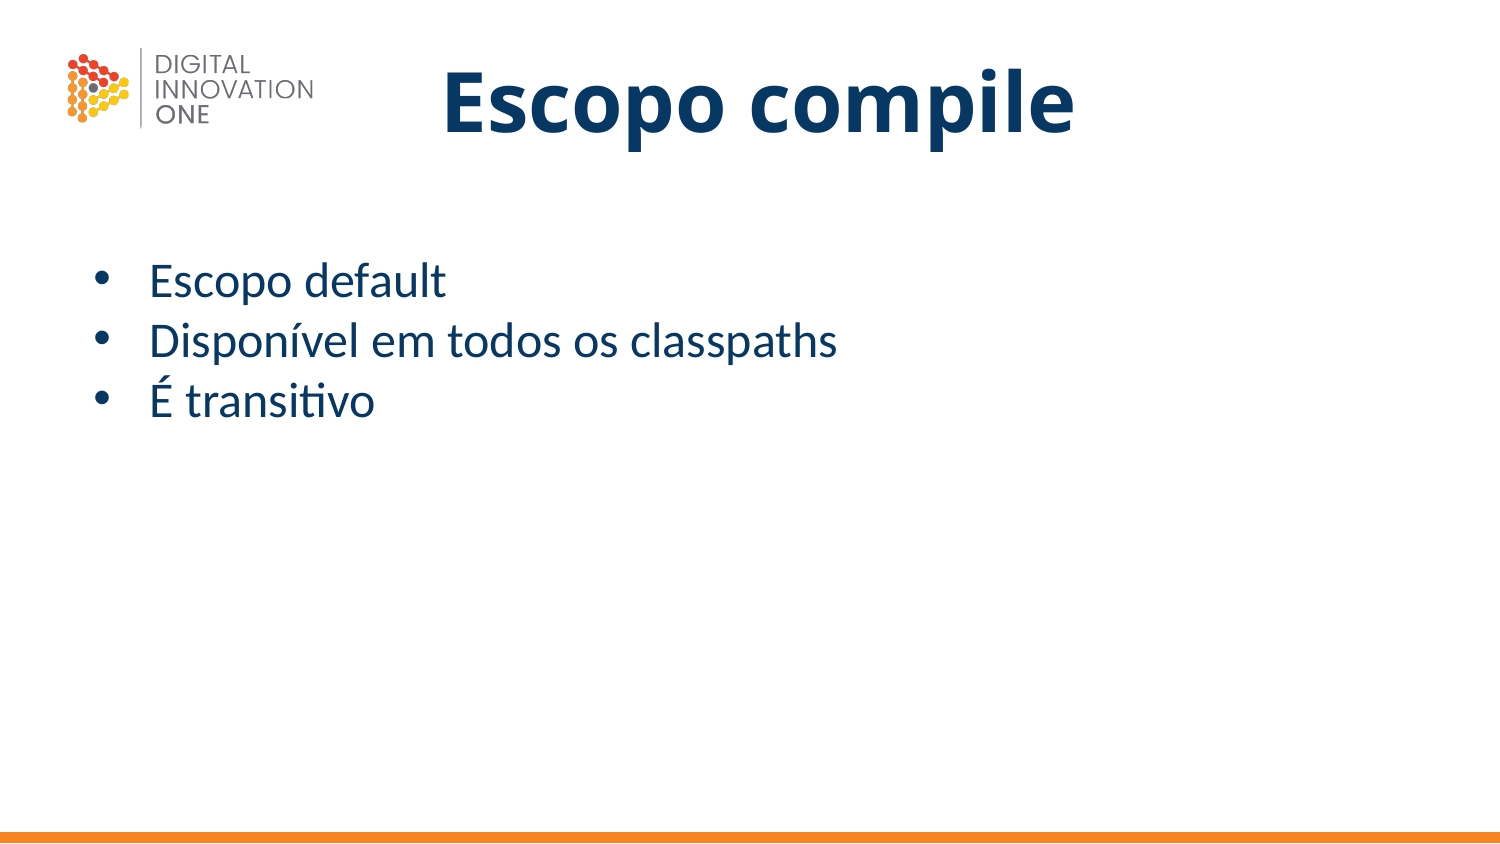

Escopo compile
Escopo default
Disponível em todos os classpaths
É transitivo